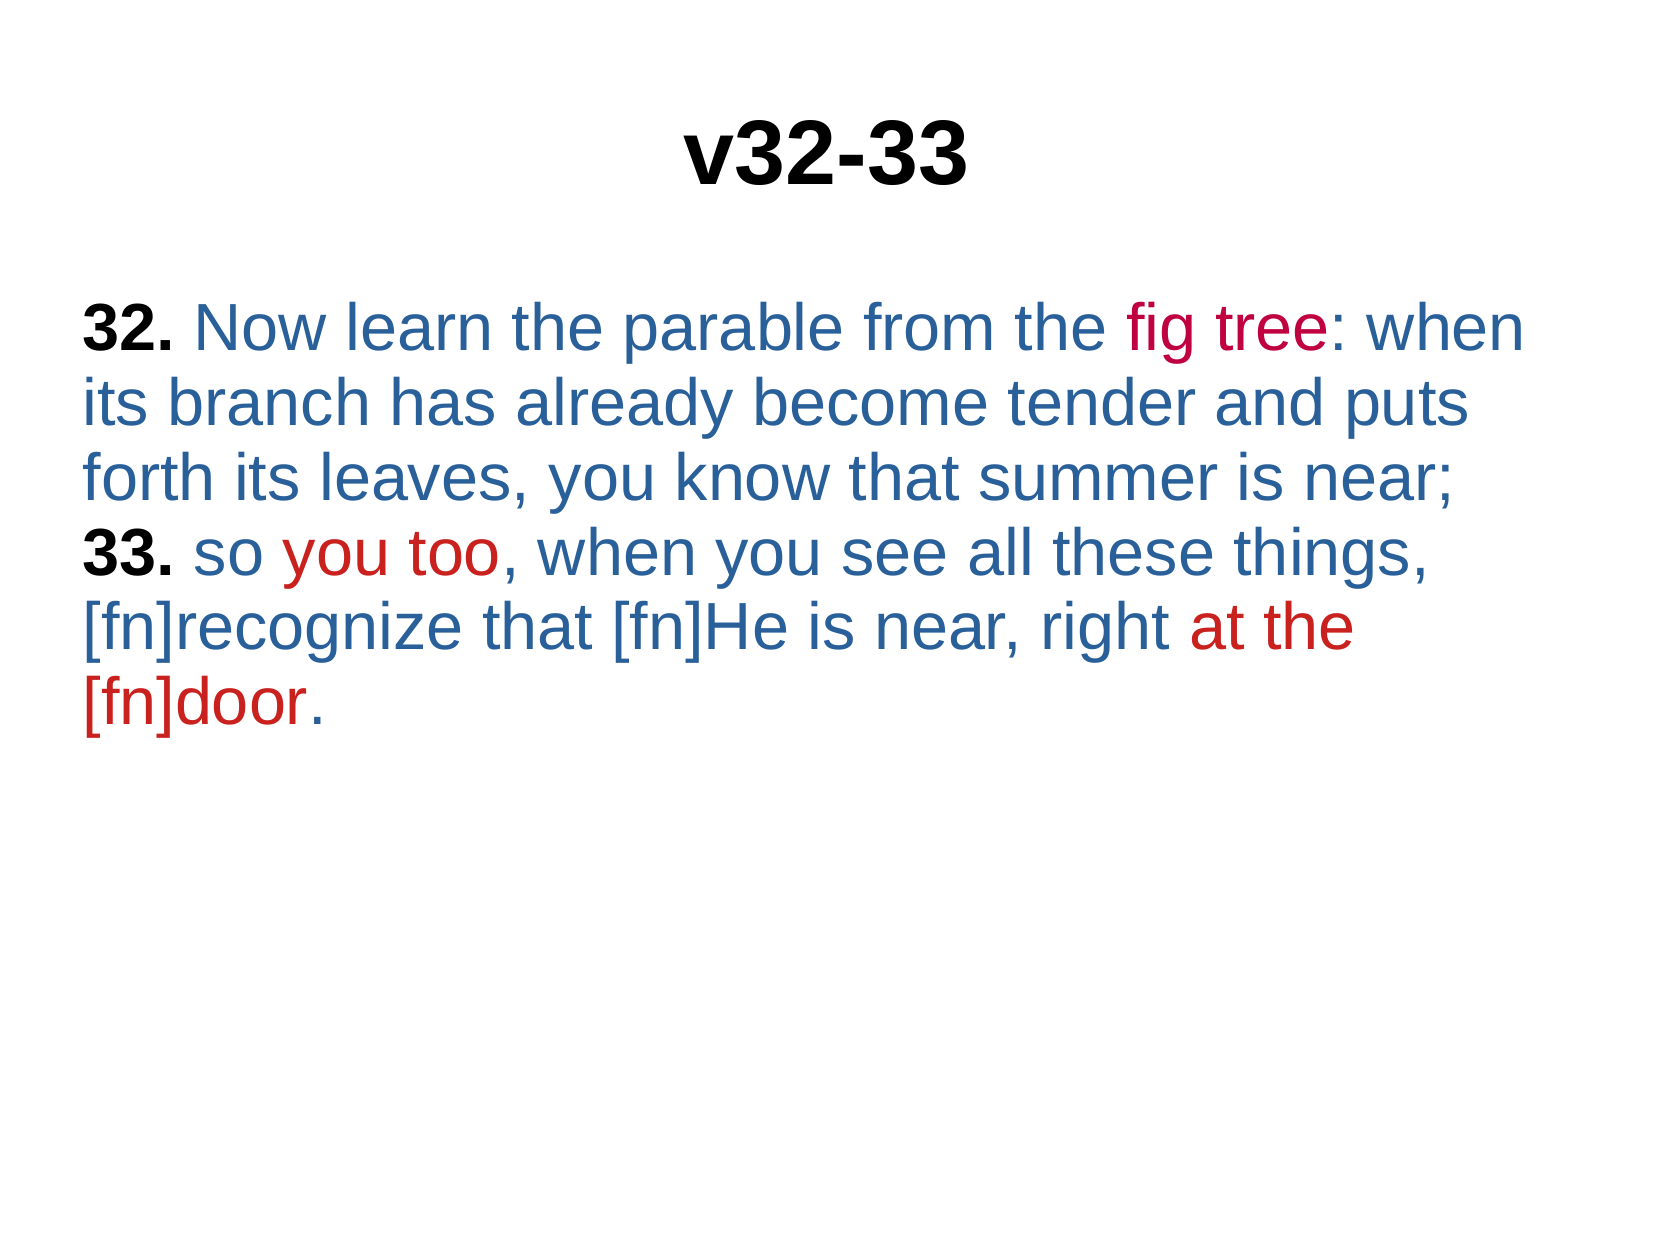

# v32-33
32. Now learn the parable from the fig tree: when its branch has already become tender and puts forth its leaves, you know that summer is near;
33. so you too, when you see all these things, [fn]recognize that [fn]He is near, right at the [fn]door.